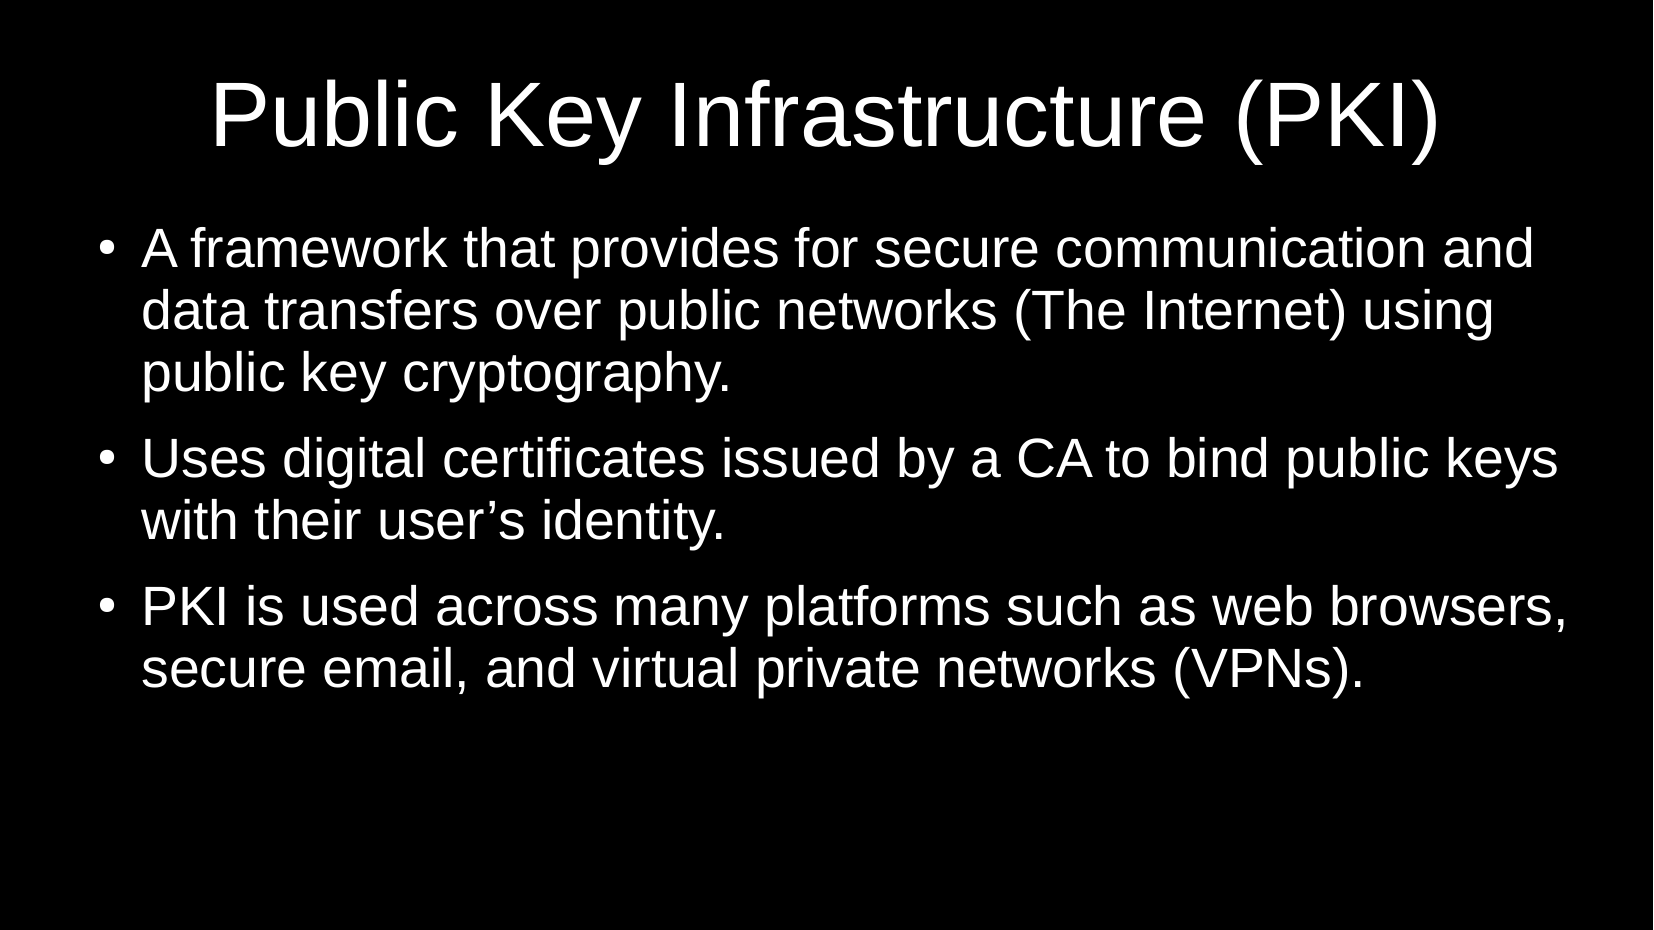

# Public Key Infrastructure (PKI)
A framework that provides for secure communication and data transfers over public networks (The Internet) using public key cryptography.
Uses digital certificates issued by a CA to bind public keys with their user’s identity.
PKI is used across many platforms such as web browsers, secure email, and virtual private networks (VPNs).